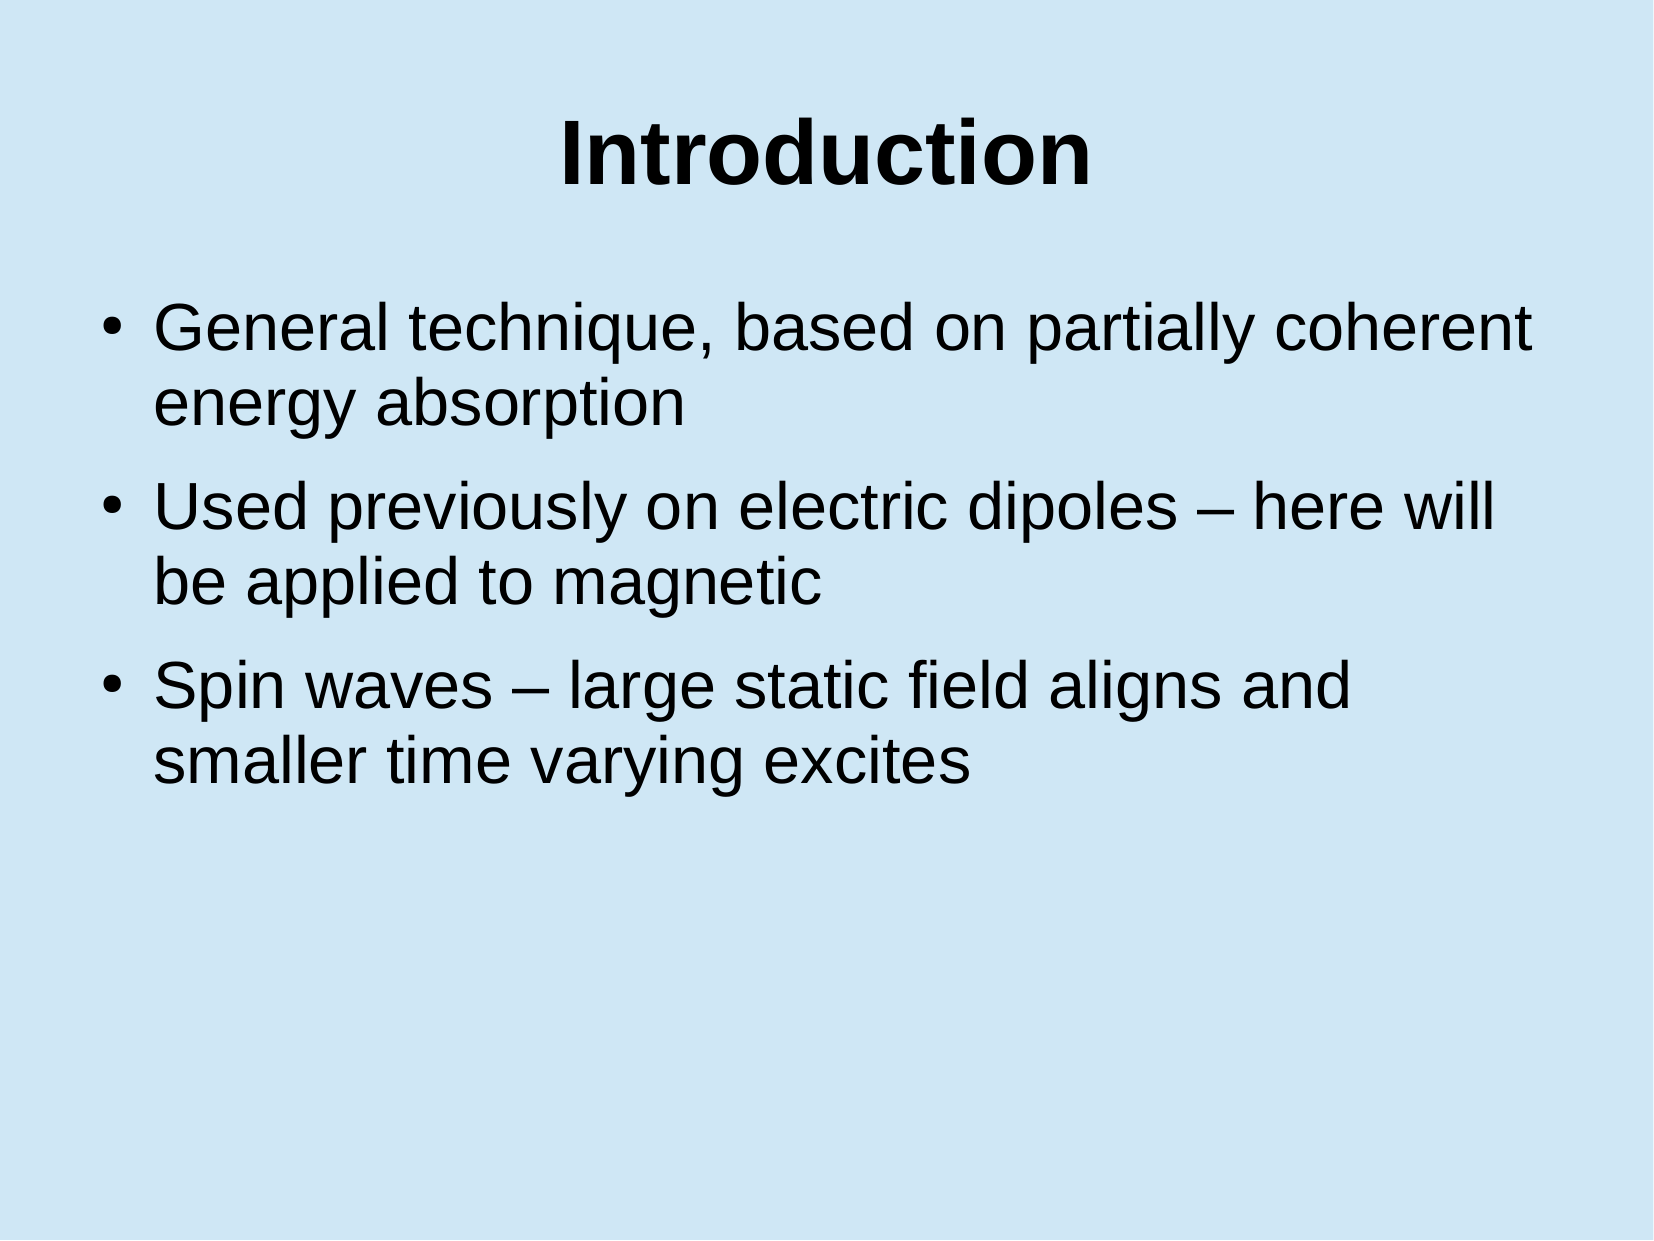

# Introduction
General technique, based on partially coherent energy absorption
Used previously on electric dipoles – here will be applied to magnetic
Spin waves – large static field aligns and smaller time varying excites